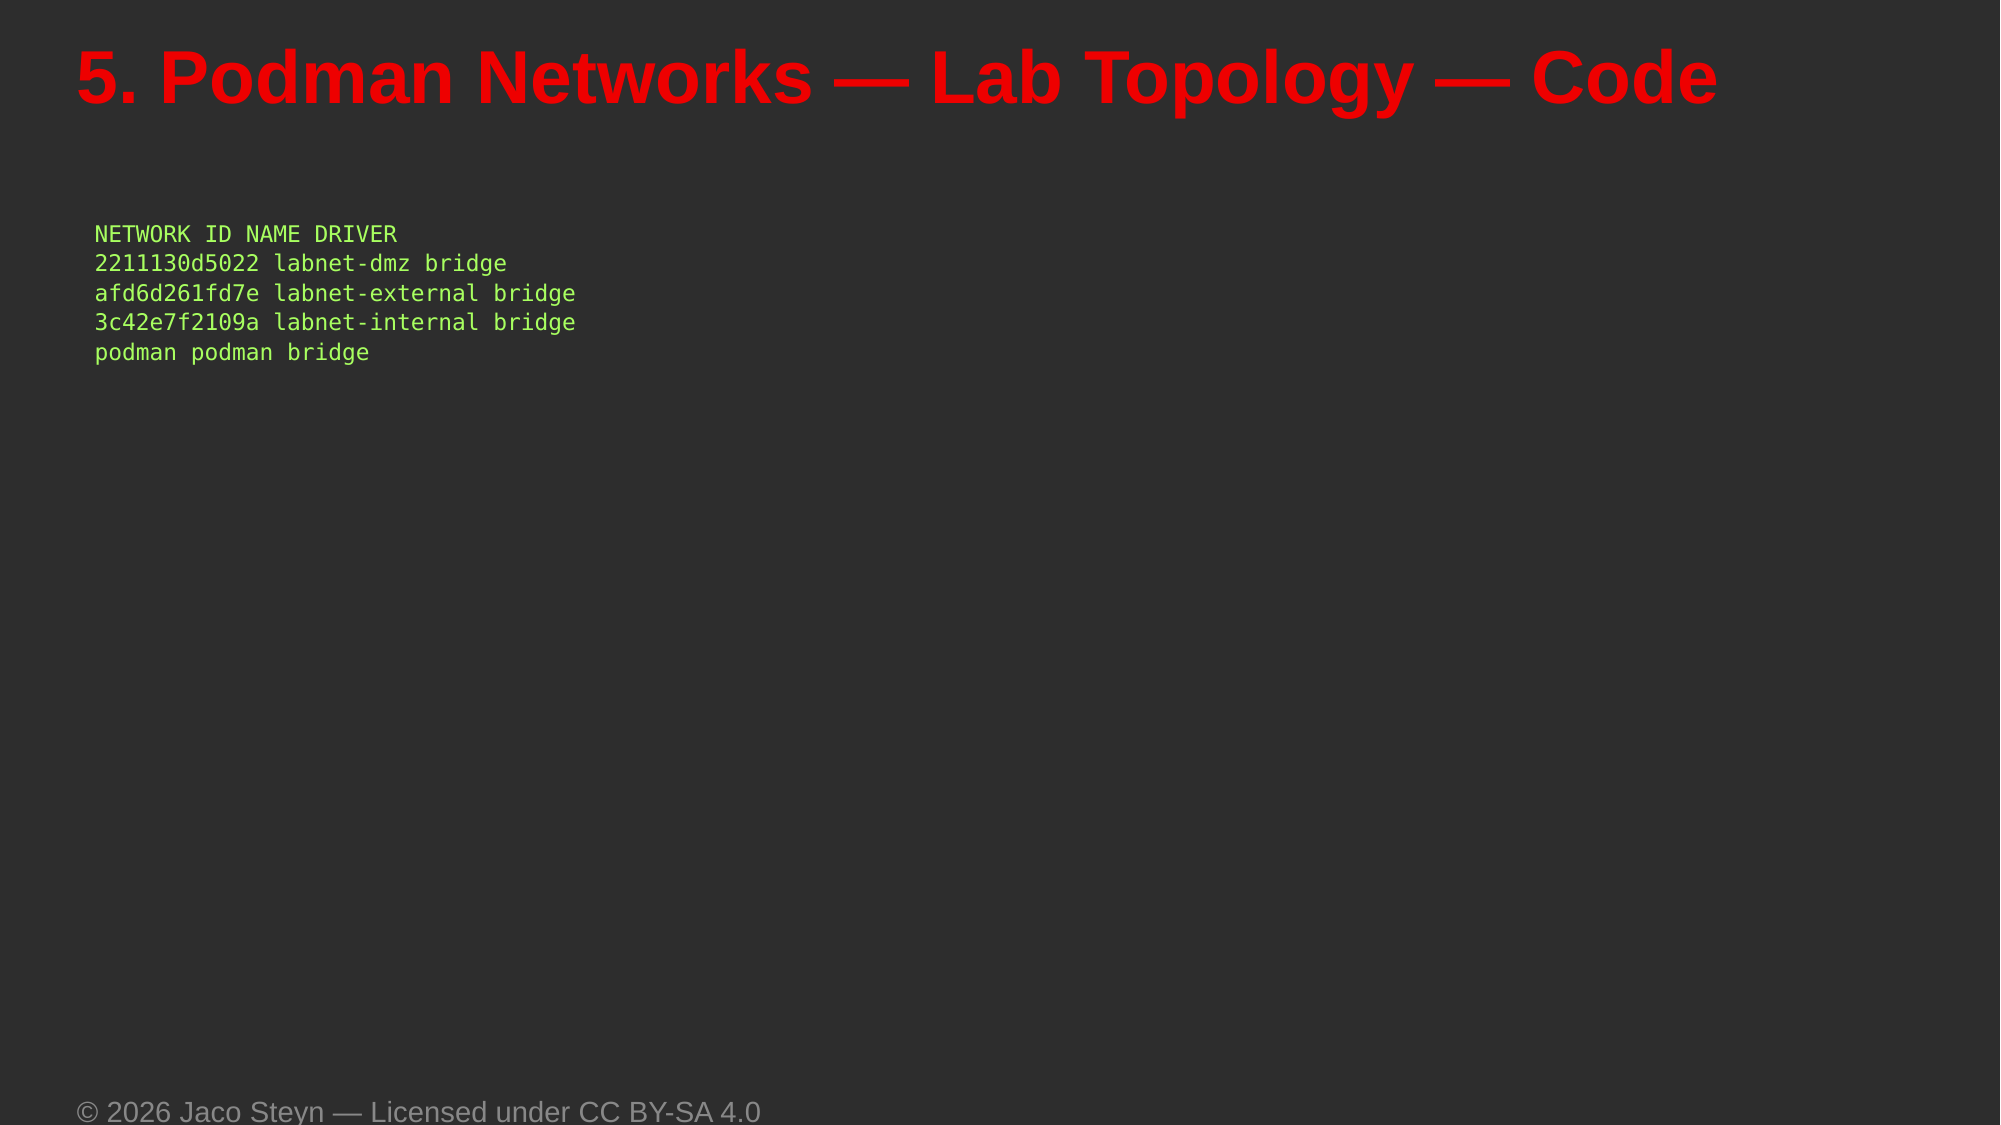

5. Podman Networks — Lab Topology — Code
NETWORK ID NAME DRIVER
2211130d5022 labnet-dmz bridge
afd6d261fd7e labnet-external bridge
3c42e7f2109a labnet-internal bridge
podman podman bridge
© 2026 Jaco Steyn — Licensed under CC BY-SA 4.0